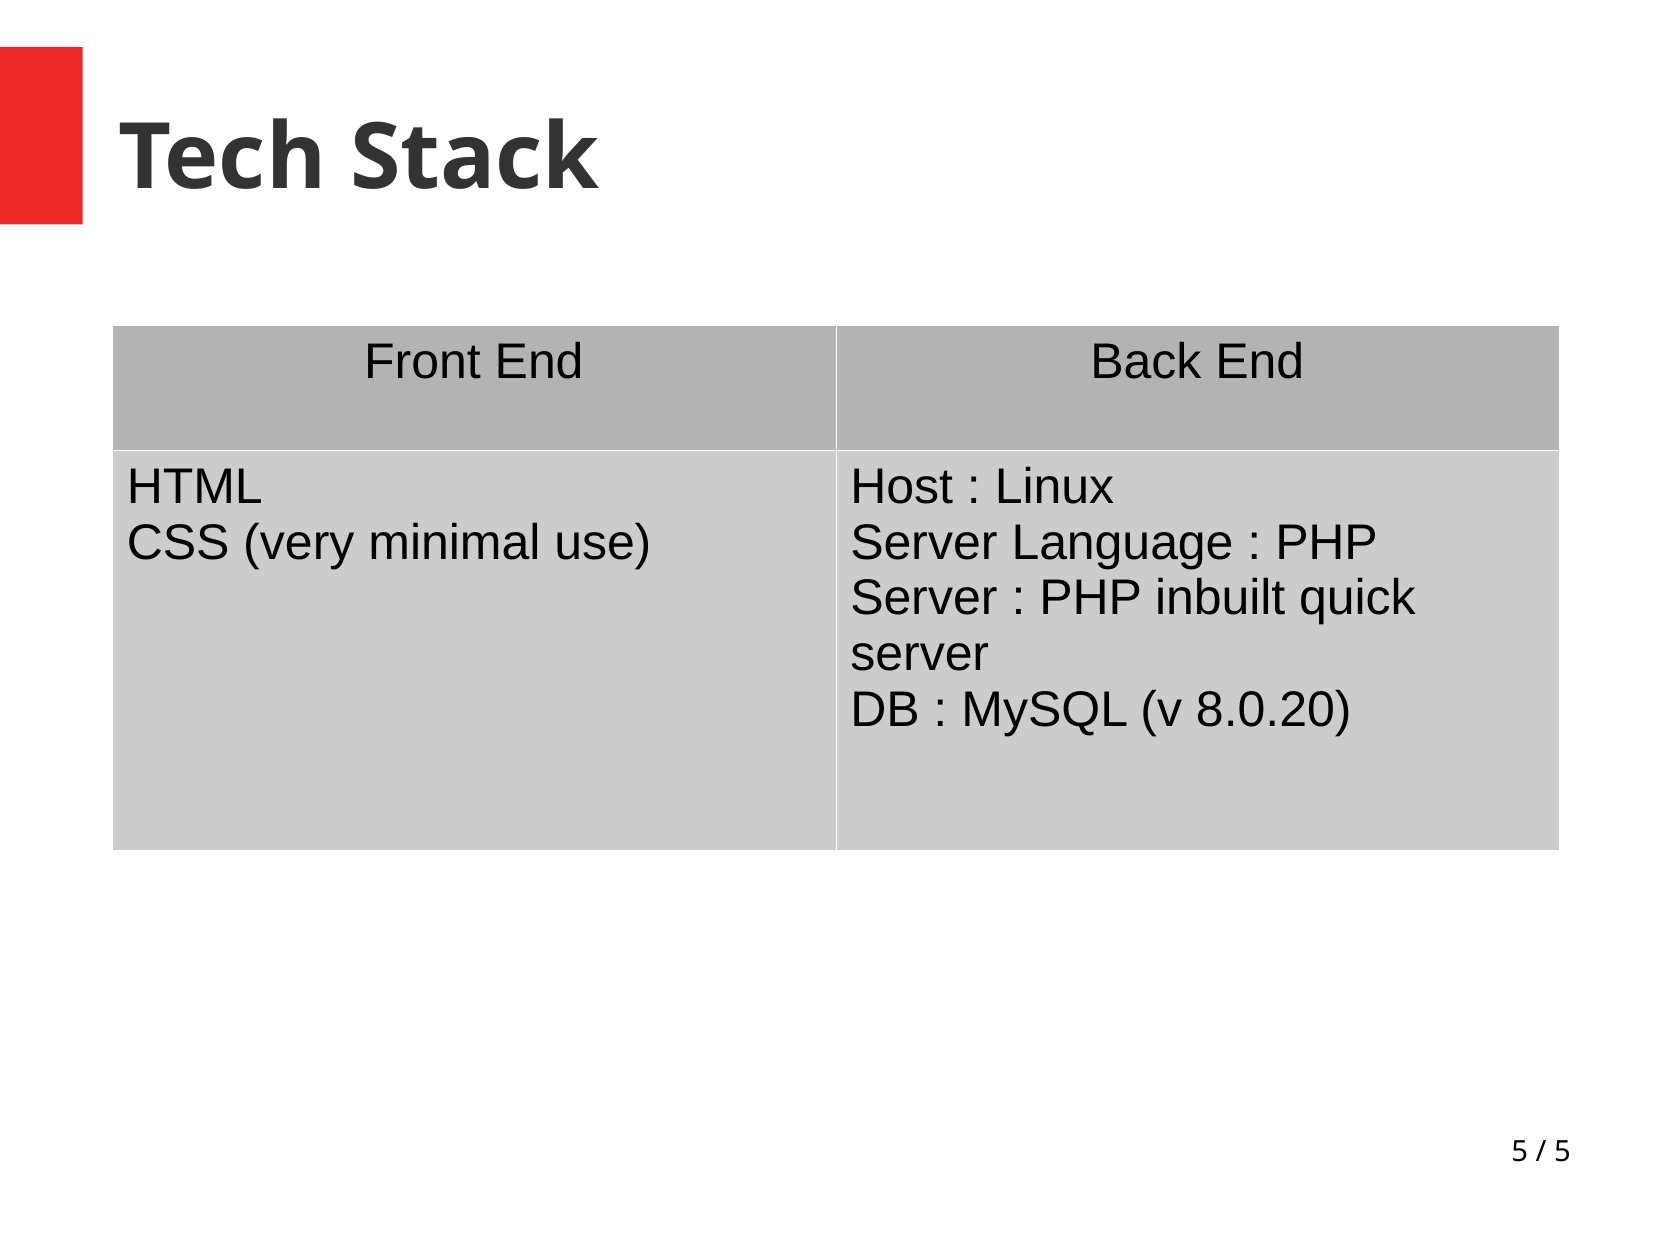

# Tech Stack
| Front End | Back End |
| --- | --- |
| HTML CSS (very minimal use) | Host : Linux Server Language : PHP Server : PHP inbuilt quick server DB : MySQL (v 8.0.20) |
5